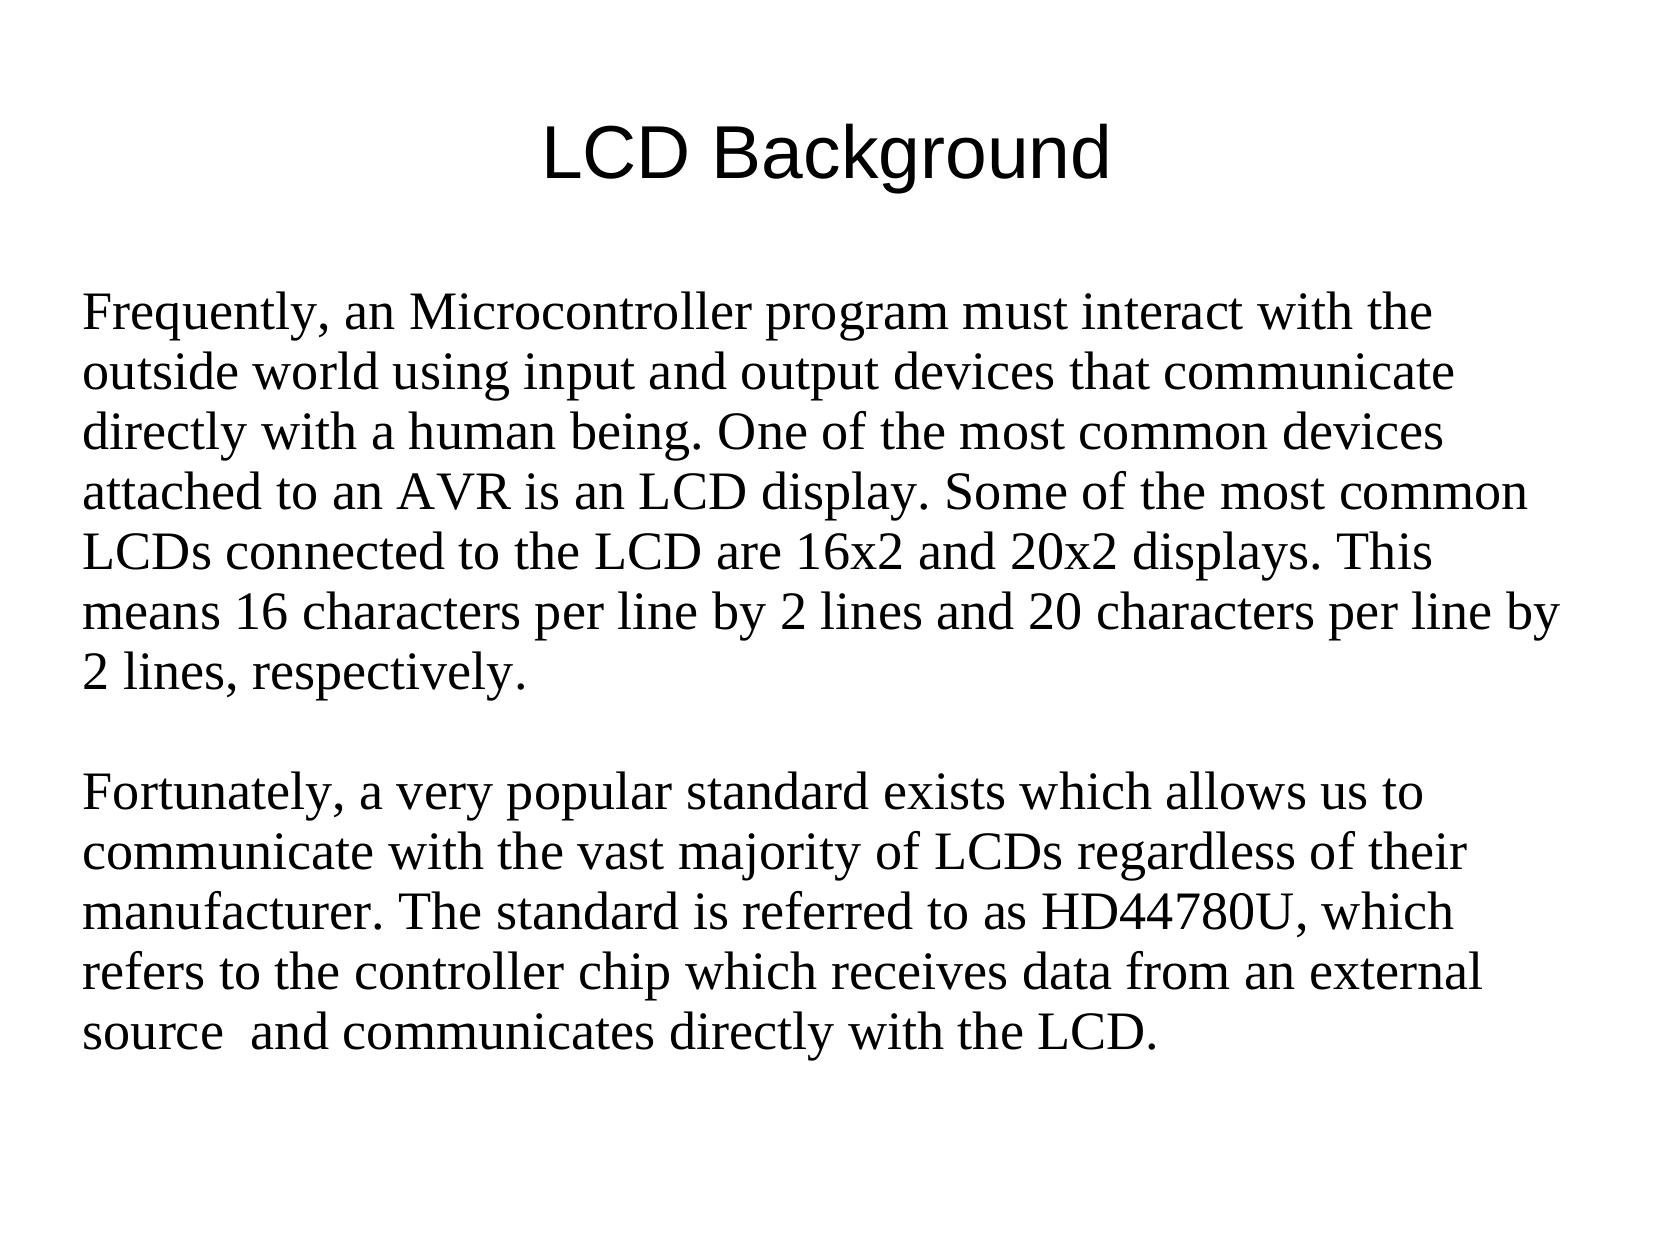

# LCD Background
Frequently, an Microcontroller program must interact with the outside world using input and output devices that communicate directly with a human being. One of the most common devices attached to an AVR is an LCD display. Some of the most common LCDs connected to the LCD are 16x2 and 20x2 displays. This means 16 characters per line by 2 lines and 20 characters per line by 2 lines, respectively.
Fortunately, a very popular standard exists which allows us to communicate with the vast majority of LCDs regardless of their manufacturer. The standard is referred to as HD44780U, which refers to the controller chip which receives data from an external source and communicates directly with the LCD.